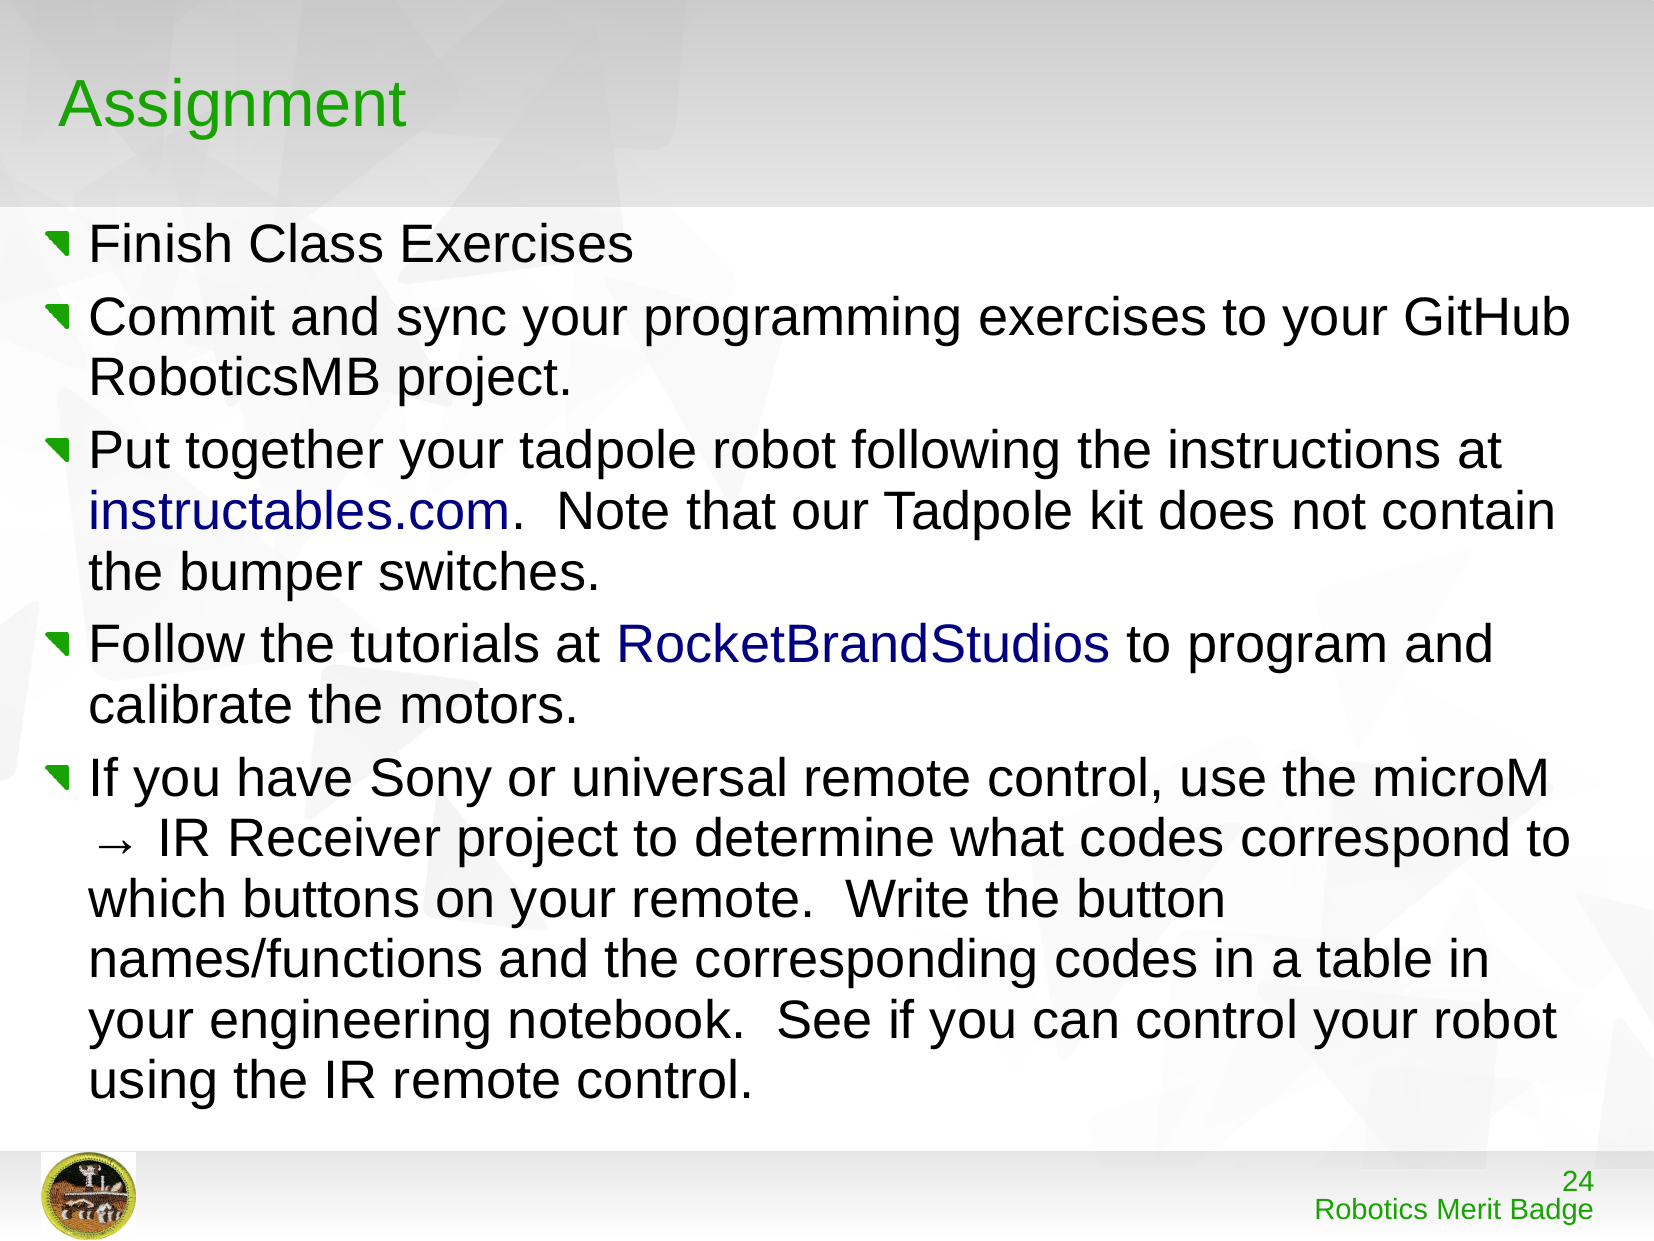

# Assignment
Finish Class Exercises
Commit and sync your programming exercises to your GitHub RoboticsMB project.
Put together your tadpole robot following the instructions at instructables.com. Note that our Tadpole kit does not contain the bumper switches.
Follow the tutorials at RocketBrandStudios to program and calibrate the motors.
If you have Sony or universal remote control, use the microM → IR Receiver project to determine what codes correspond to which buttons on your remote. Write the button names/functions and the corresponding codes in a table in your engineering notebook. See if you can control your robot using the IR remote control.
24
Robotics Merit Badge